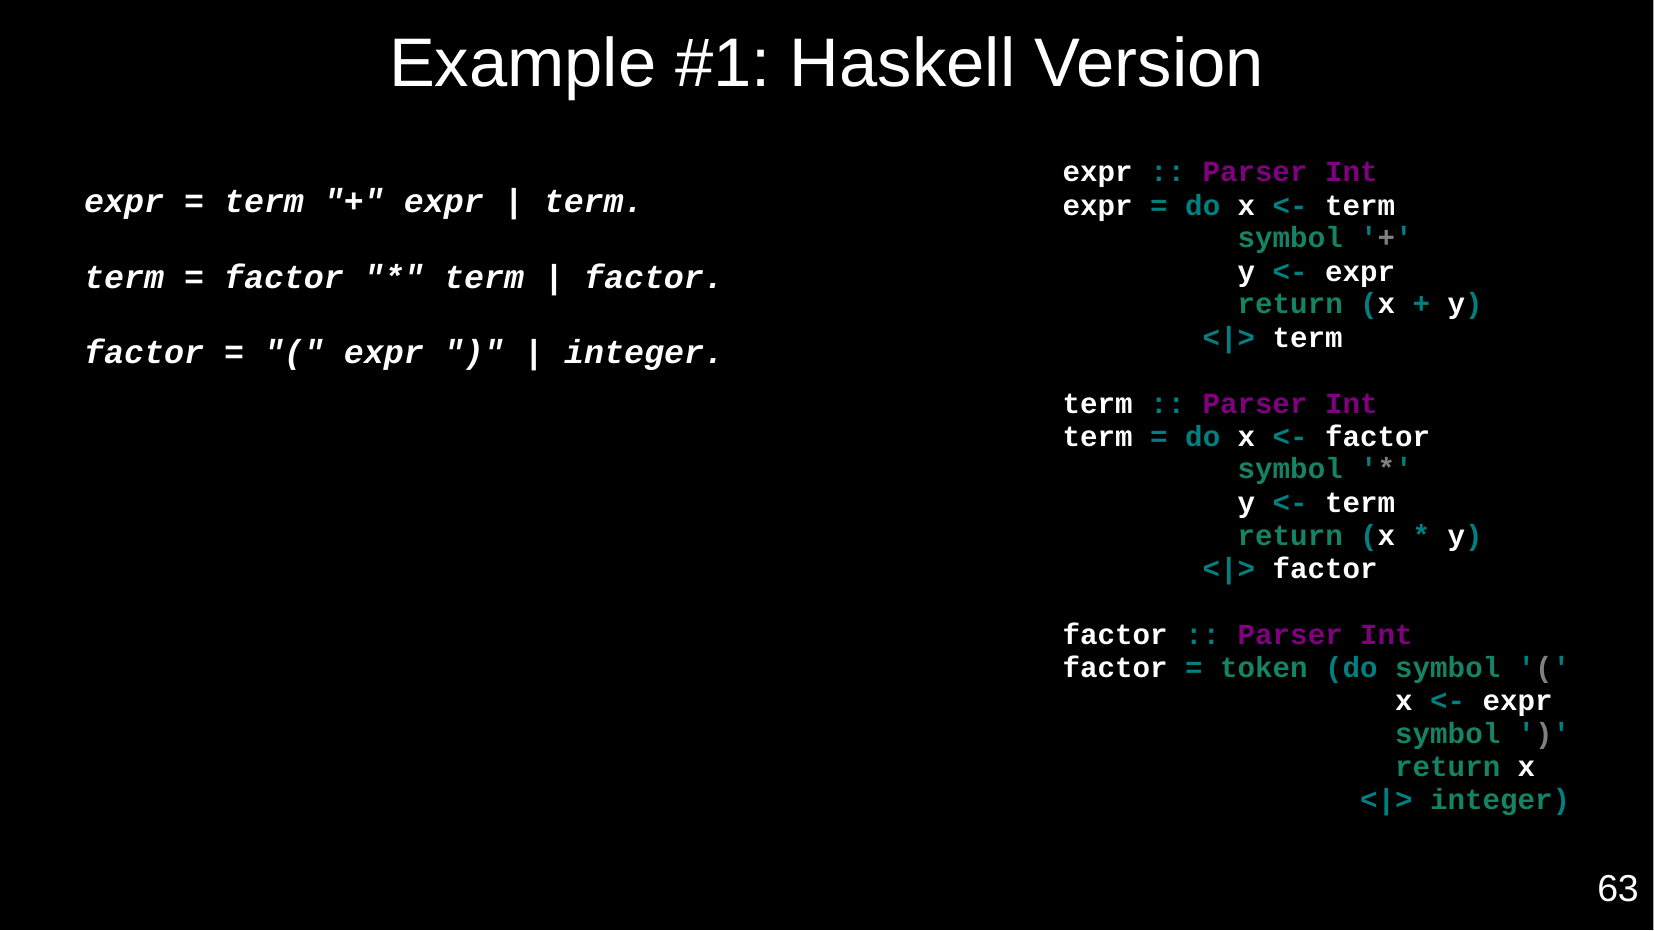

Example #1: Haskell Version
# expr :: Parser Int
 expr = do x <- term
 symbol '+'
 y <- expr
 return (x + y)
 <|> term
 term :: Parser Int
 term = do x <- factor
 symbol '*'
 y <- term
 return (x * y)
 <|> factor
 factor :: Parser Int
 factor = token (do symbol '('
 x <- expr
 symbol ')'
 return x
 <|> integer)
expr = term "+" expr | term.
term = factor "*" term | factor.
factor = "(" expr ")" | integer.